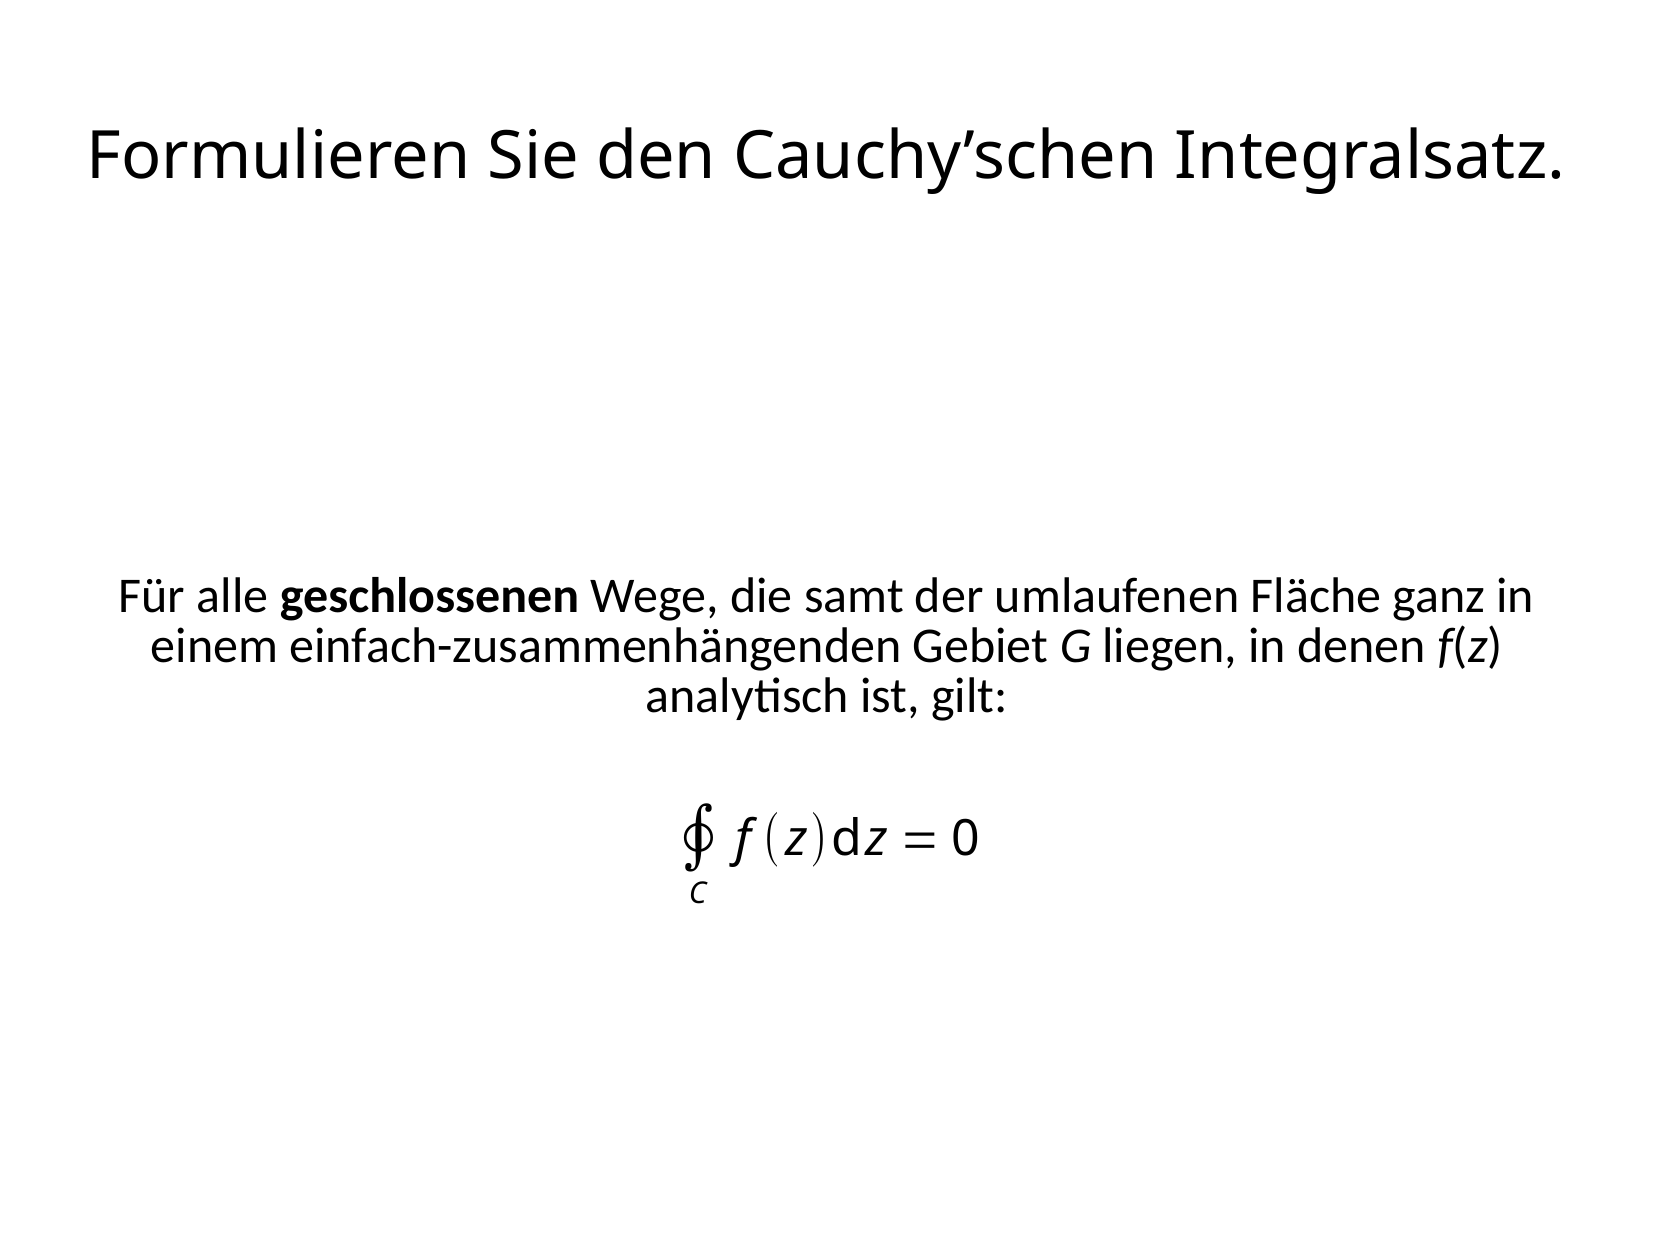

# Formulieren Sie den Cauchy’schen Integralsatz.
Für alle geschlossenen Wege, die samt der umlaufenen Fläche ganz in einem einfach-zusammenhängenden Gebiet G liegen, in denen f(z) analytisch ist, gilt: